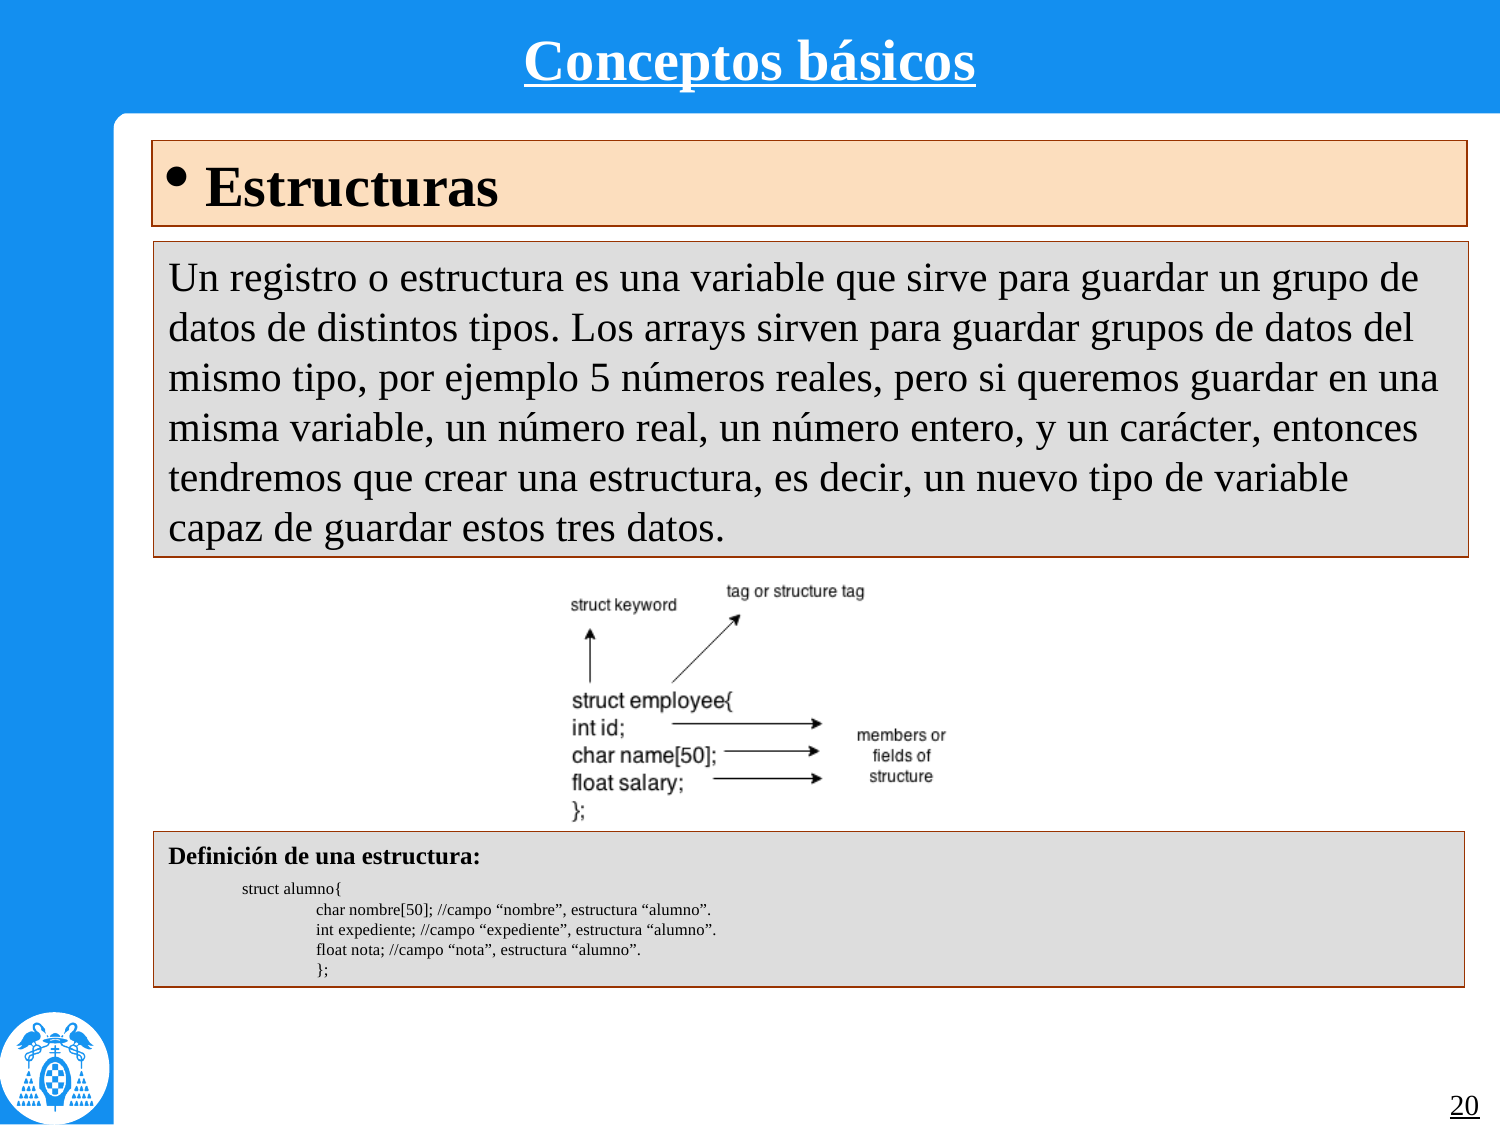

Conceptos básicos
 Estructuras
Un registro o estructura es una variable que sirve para guardar un grupo de datos de distintos tipos. Los arrays sirven para guardar grupos de datos del mismo tipo, por ejemplo 5 números reales, pero si queremos guardar en una misma variable, un número real, un número entero, y un carácter, entonces tendremos que crear una estructura, es decir, un nuevo tipo de variable capaz de guardar estos tres datos.
Definición de una estructura:
	struct alumno{
char nombre[50]; //campo “nombre”, estructura “alumno”.
int expediente; //campo “expediente”, estructura “alumno”.
float nota; //campo “nota”, estructura “alumno”.
};